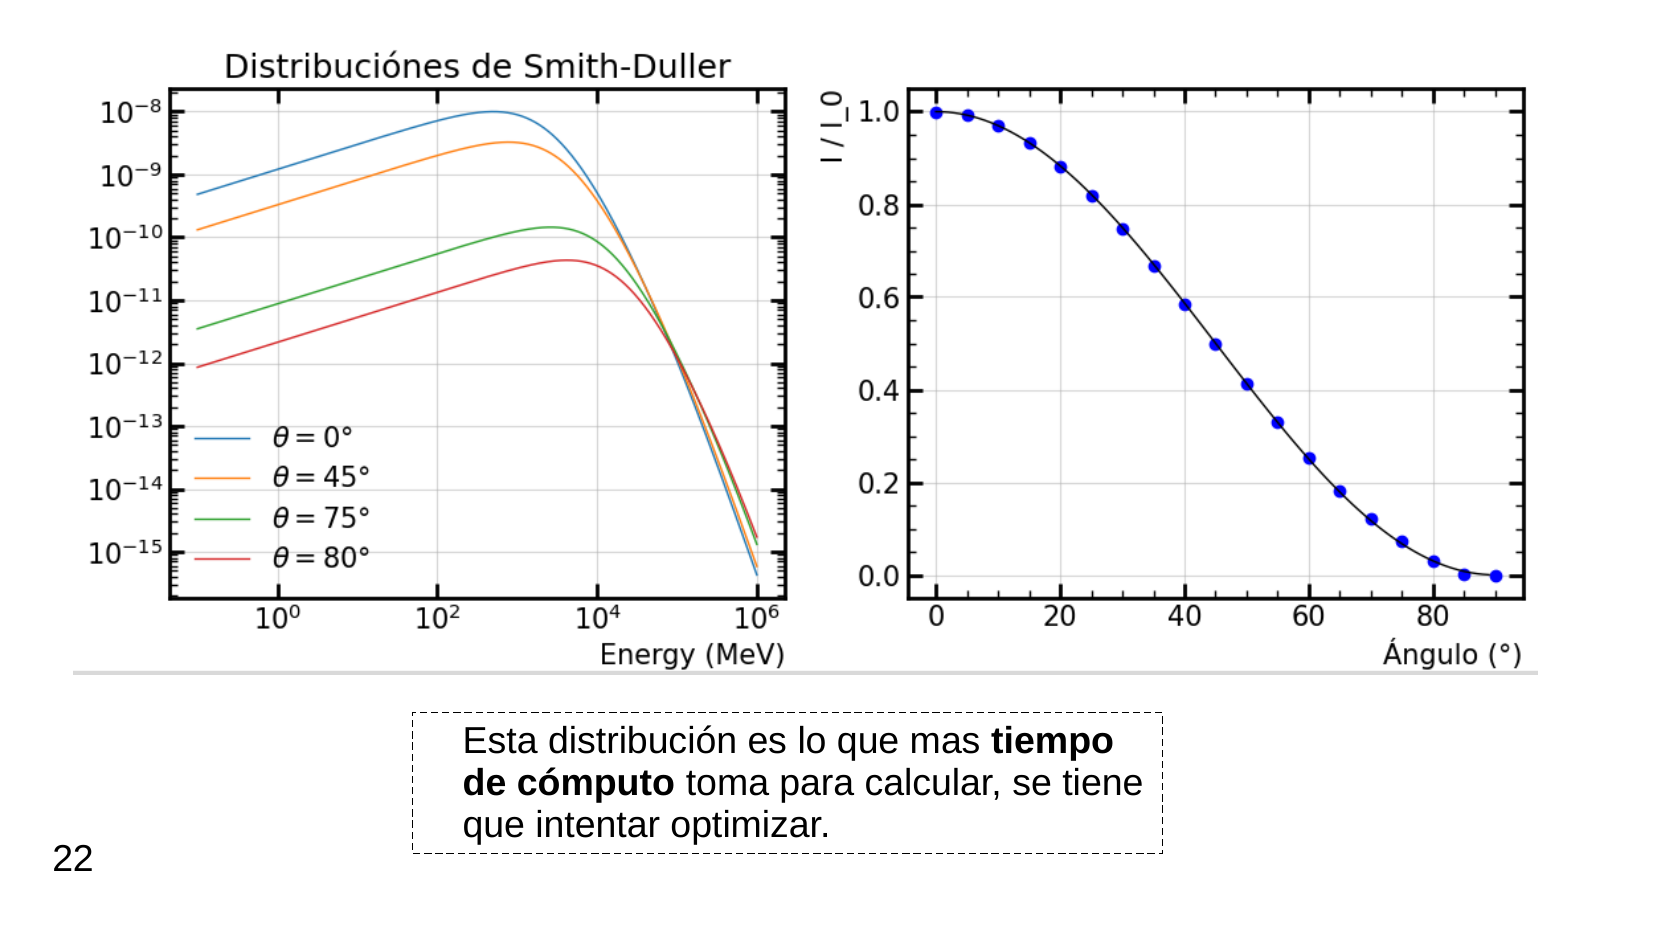

Esta distribución es lo que mas tiempo de cómputo toma para calcular, se tiene que intentar optimizar.